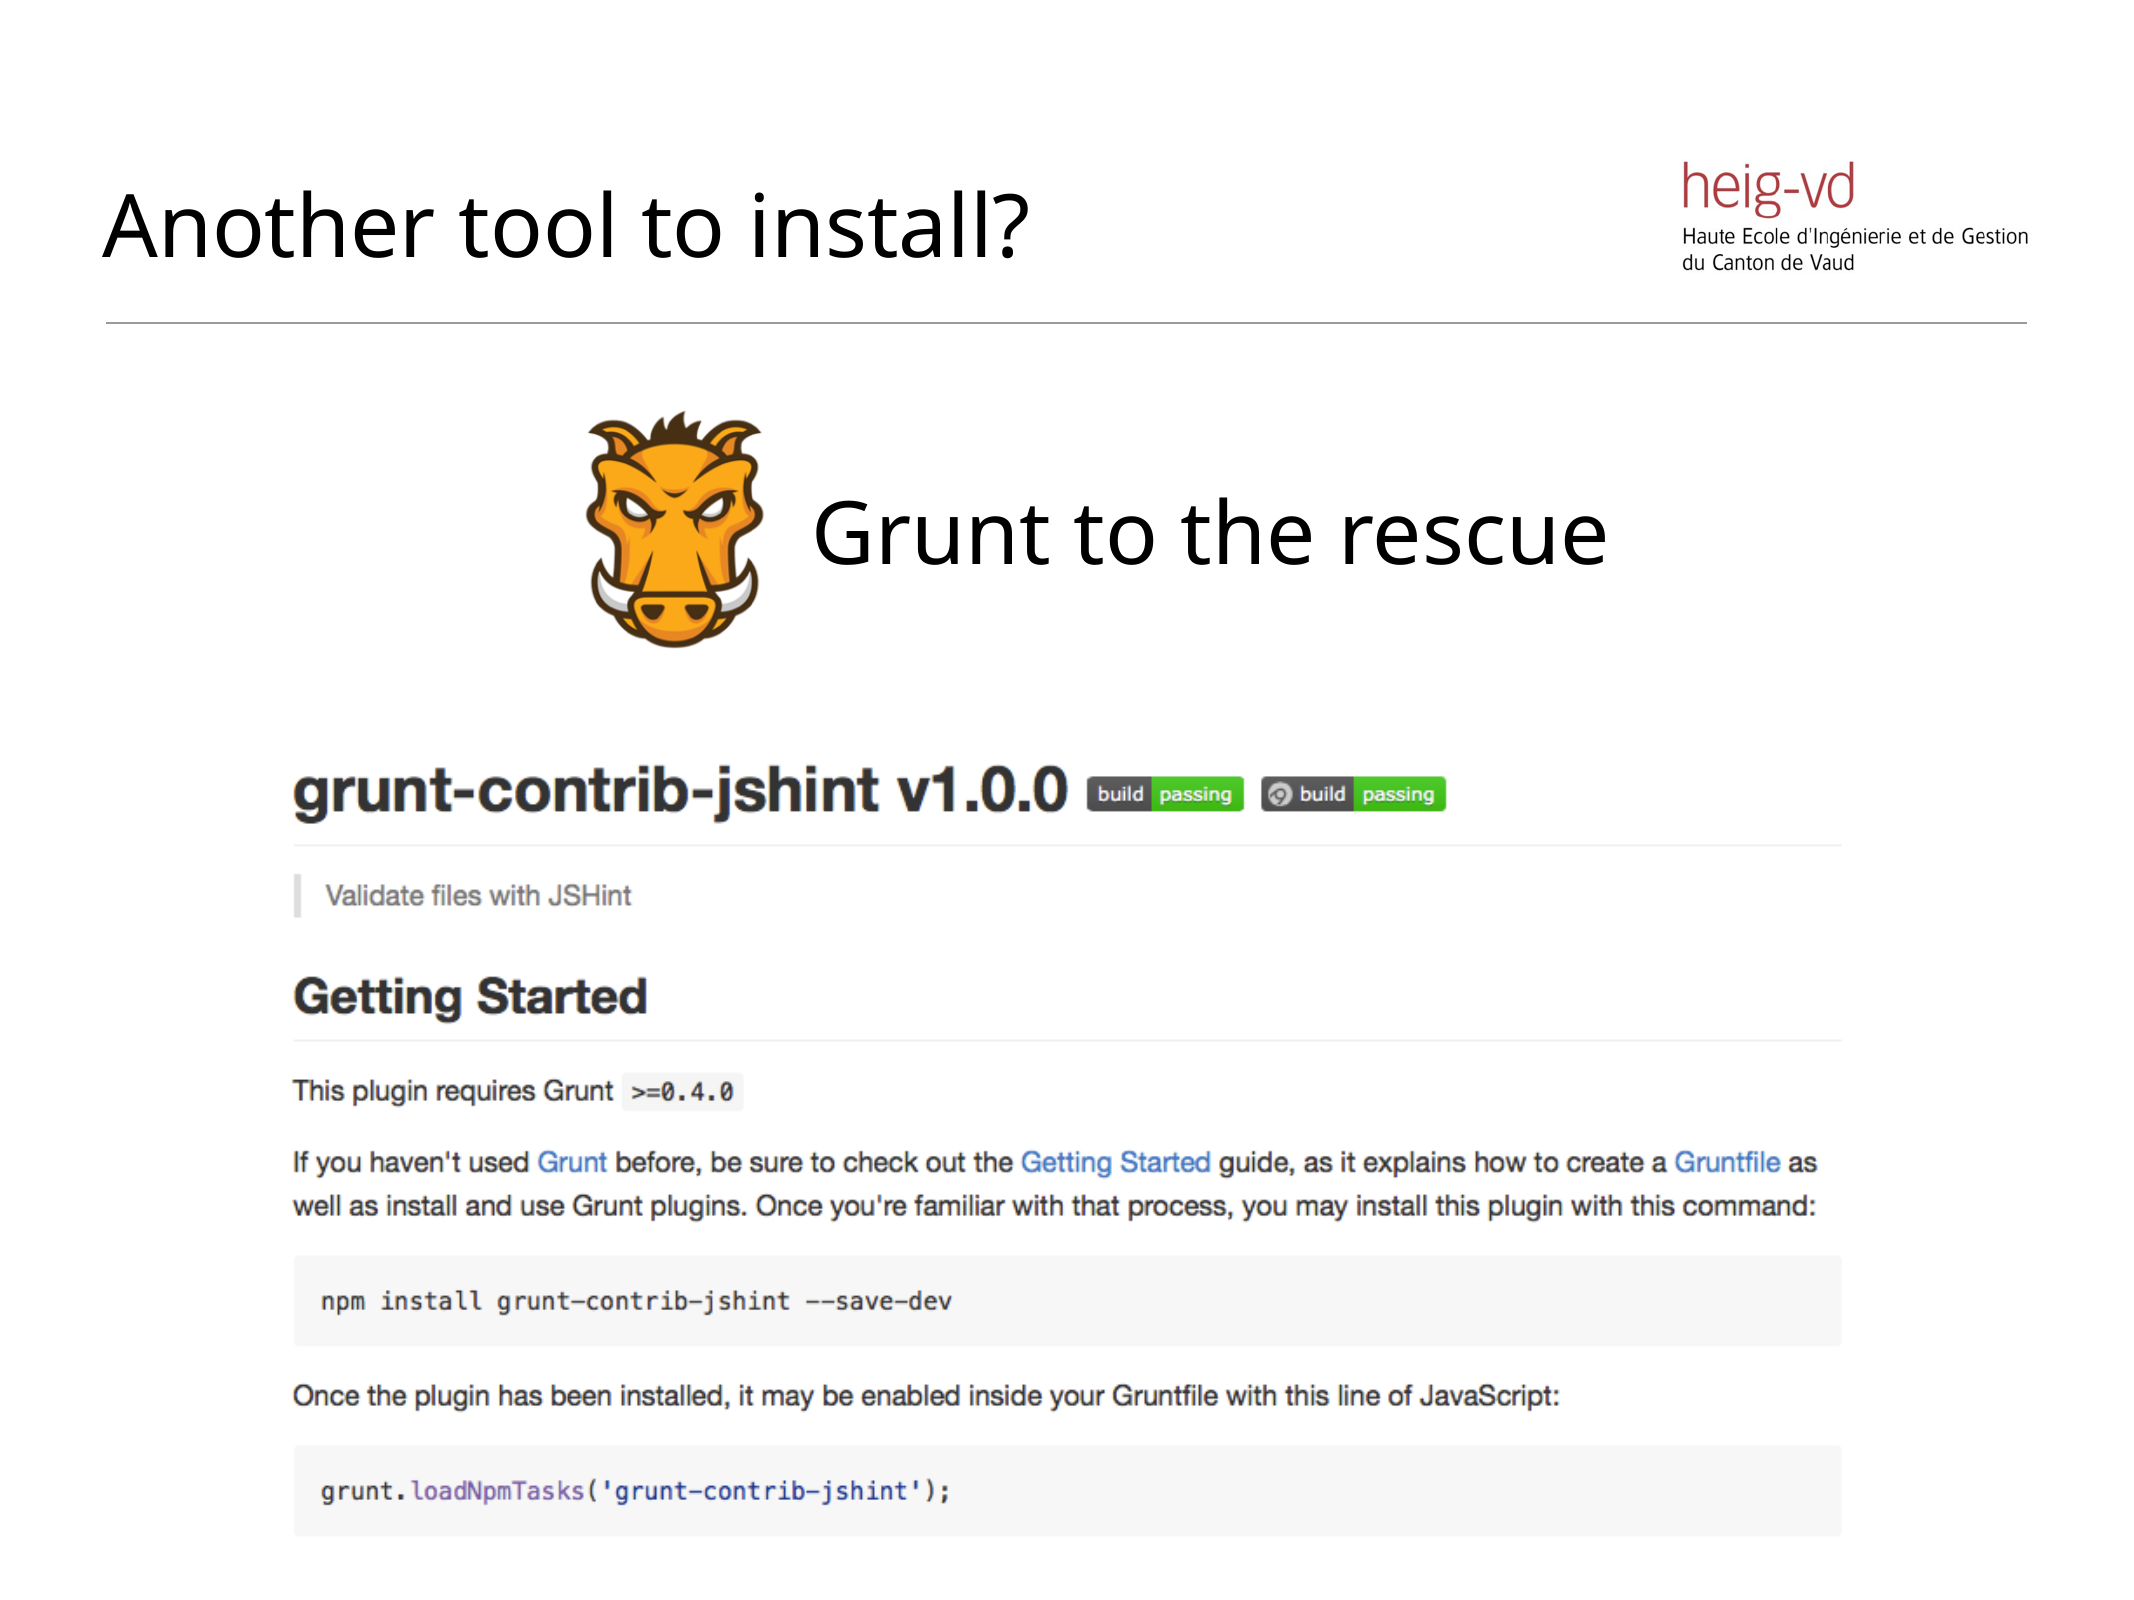

# Another tool to install?
Grunt to the rescue